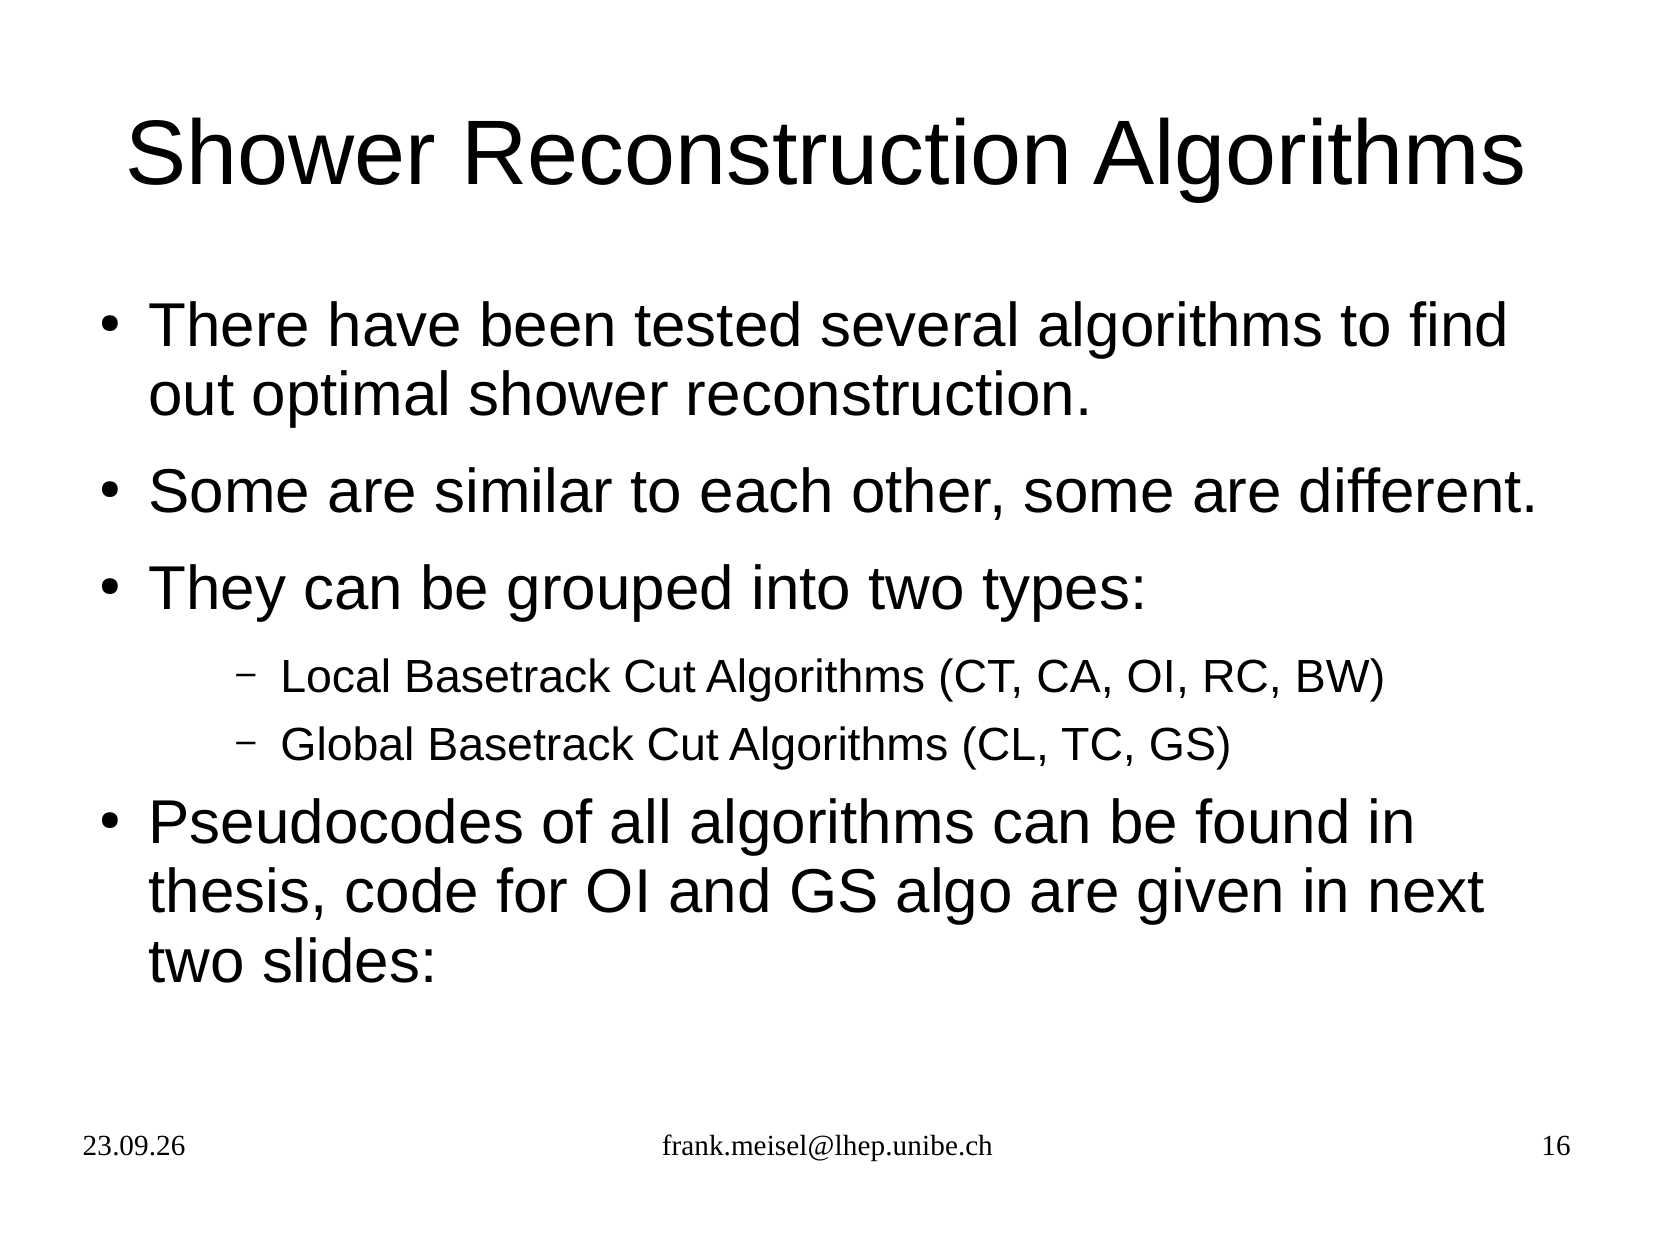

# Shower Reconstruction Algorithms
There have been tested several algorithms to find out optimal shower reconstruction.
Some are similar to each other, some are different.
They can be grouped into two types:
Local Basetrack Cut Algorithms (CT, CA, OI, RC, BW)
Global Basetrack Cut Algorithms (CL, TC, GS)
Pseudocodes of all algorithms can be found in thesis, code for OI and GS algo are given in next two slides:
frank.meisel@lhep.unibe.ch
16